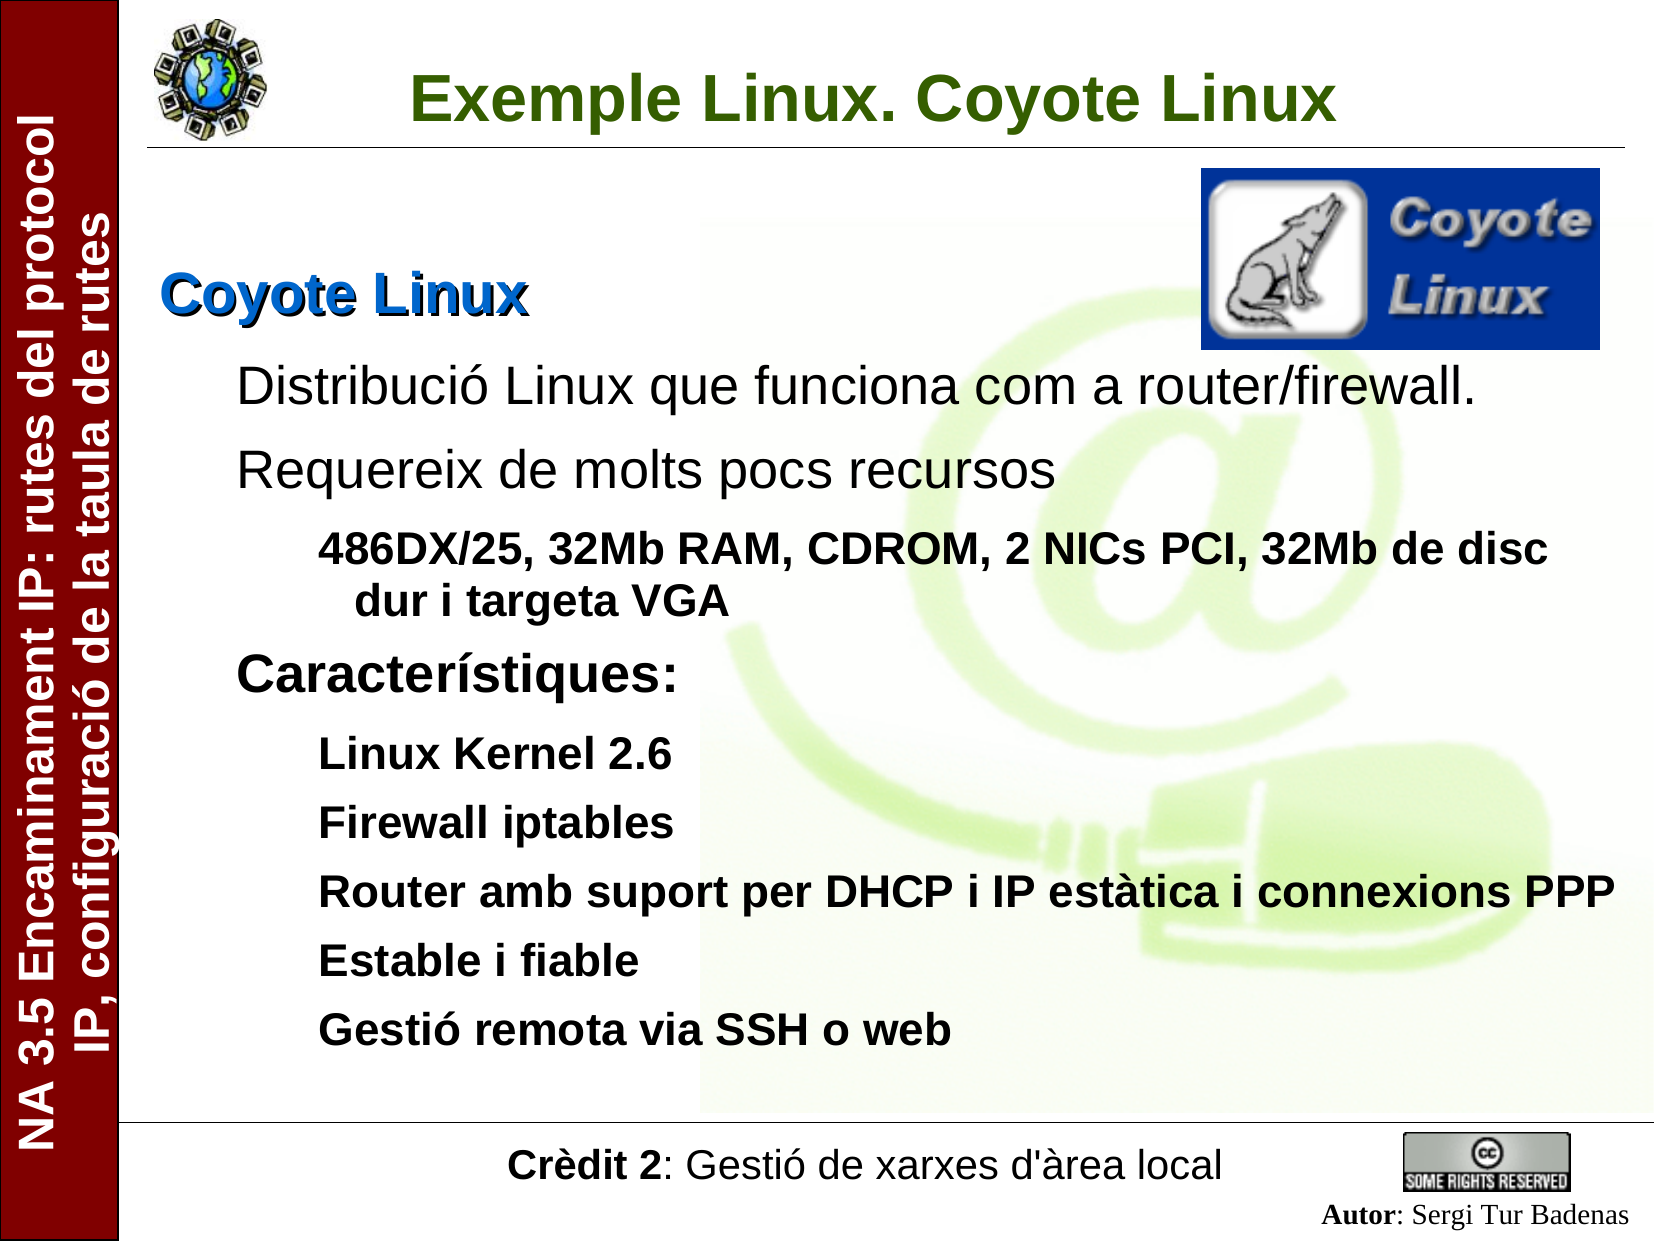

# Exemple Linux. Coyote Linux
Coyote Linux
Distribució Linux que funciona com a router/firewall.
Requereix de molts pocs recursos
486DX/25, 32Mb RAM, CDROM, 2 NICs PCI, 32Mb de disc dur i targeta VGA
Característiques:
Linux Kernel 2.6
Firewall iptables
Router amb suport per DHCP i IP estàtica i connexions PPP
Estable i fiable
Gestió remota via SSH o web